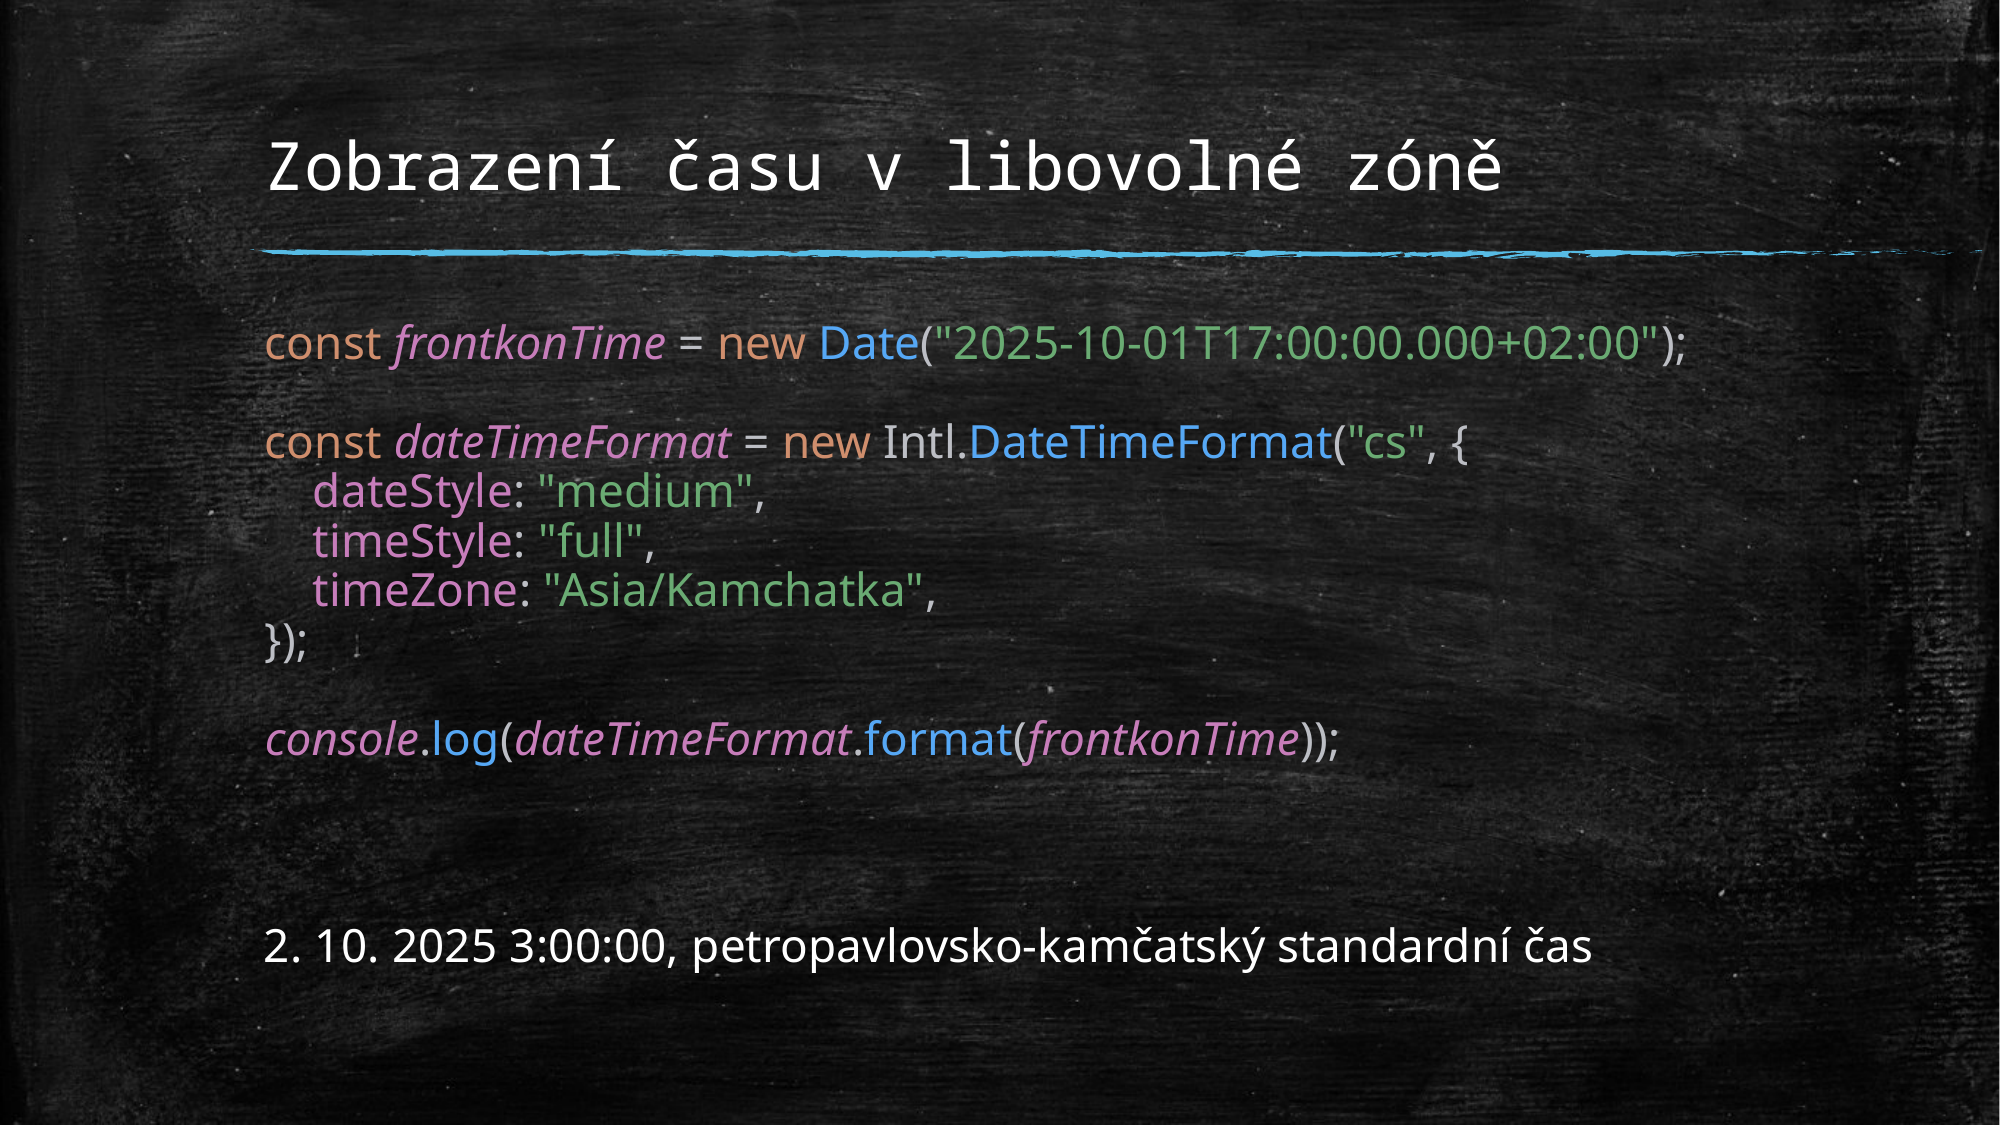

# Zobrazení času v libovolné zóně
const frontkonTime = new Date("2025-10-01T17:00:00.000+02:00");
const dateTimeFormat = new Intl.DateTimeFormat("cs", {
 dateStyle: "medium",
 timeStyle: "full",
 timeZone: "Asia/Kamchatka",
});
console.log(dateTimeFormat.format(frontkonTime));
2. 10. 2025 3:00:00, petropavlovsko-kamčatský standardní čas